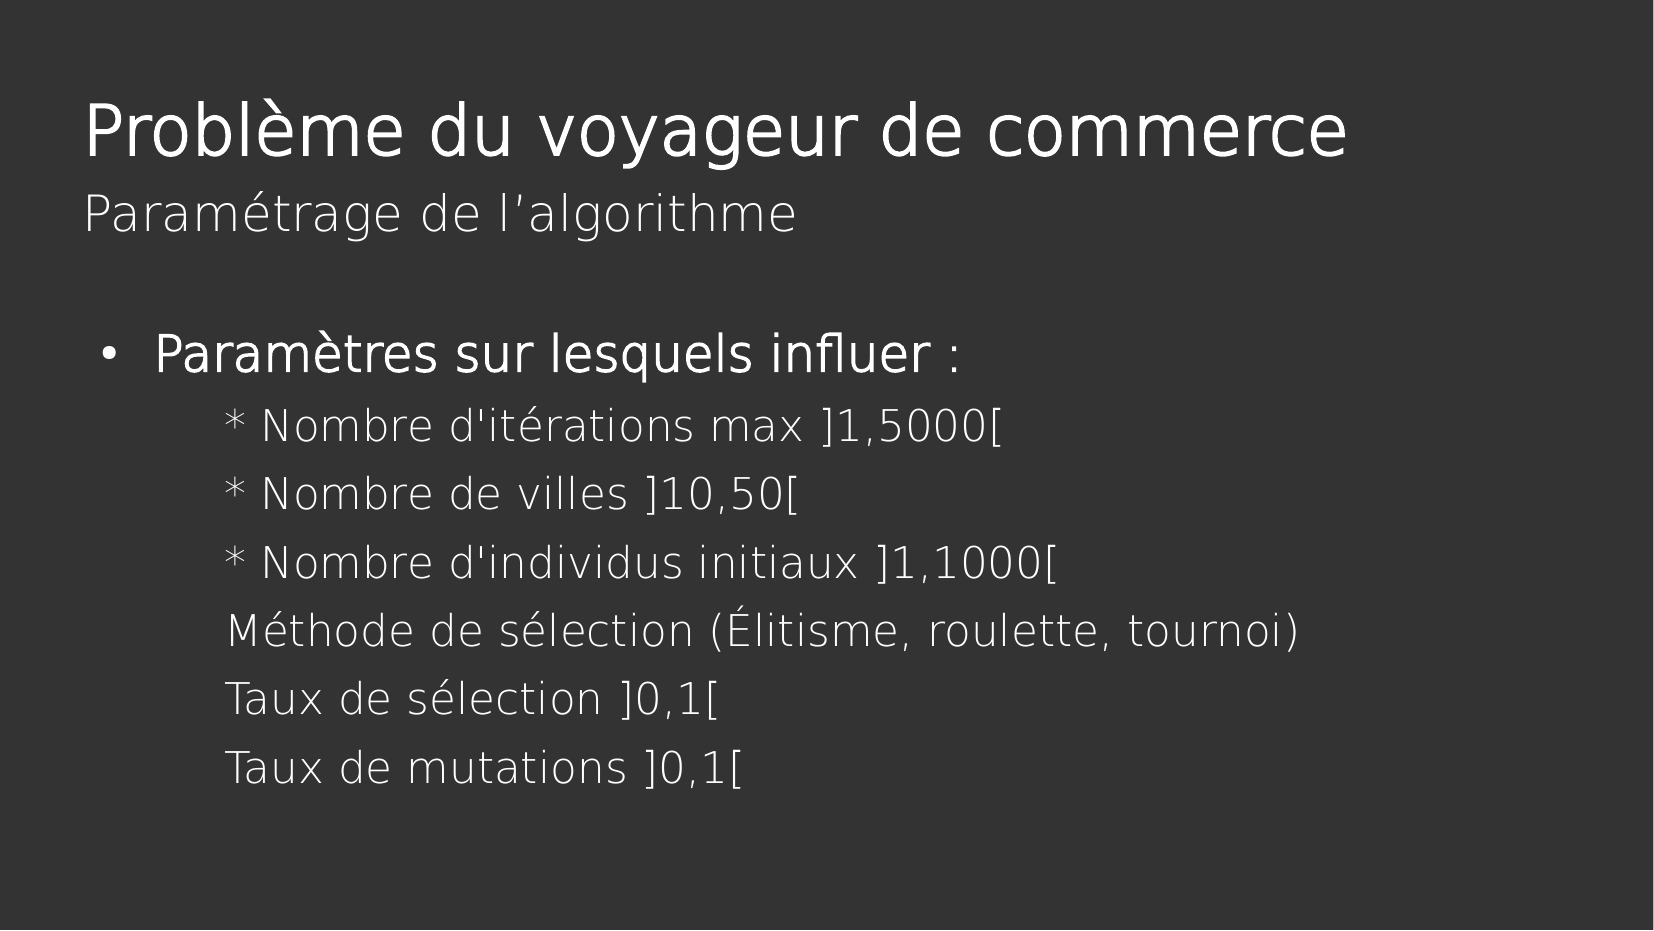

# Problème du voyageur de commerce
Paramétrage de l’algorithme
Paramètres sur lesquels influer :
* Nombre d'itérations max ]1,5000[
* Nombre de villes ]10,50[
* Nombre d'individus initiaux ]1,1000[
Méthode de sélection (Élitisme, roulette, tournoi)
Taux de sélection ]0,1[
Taux de mutations ]0,1[